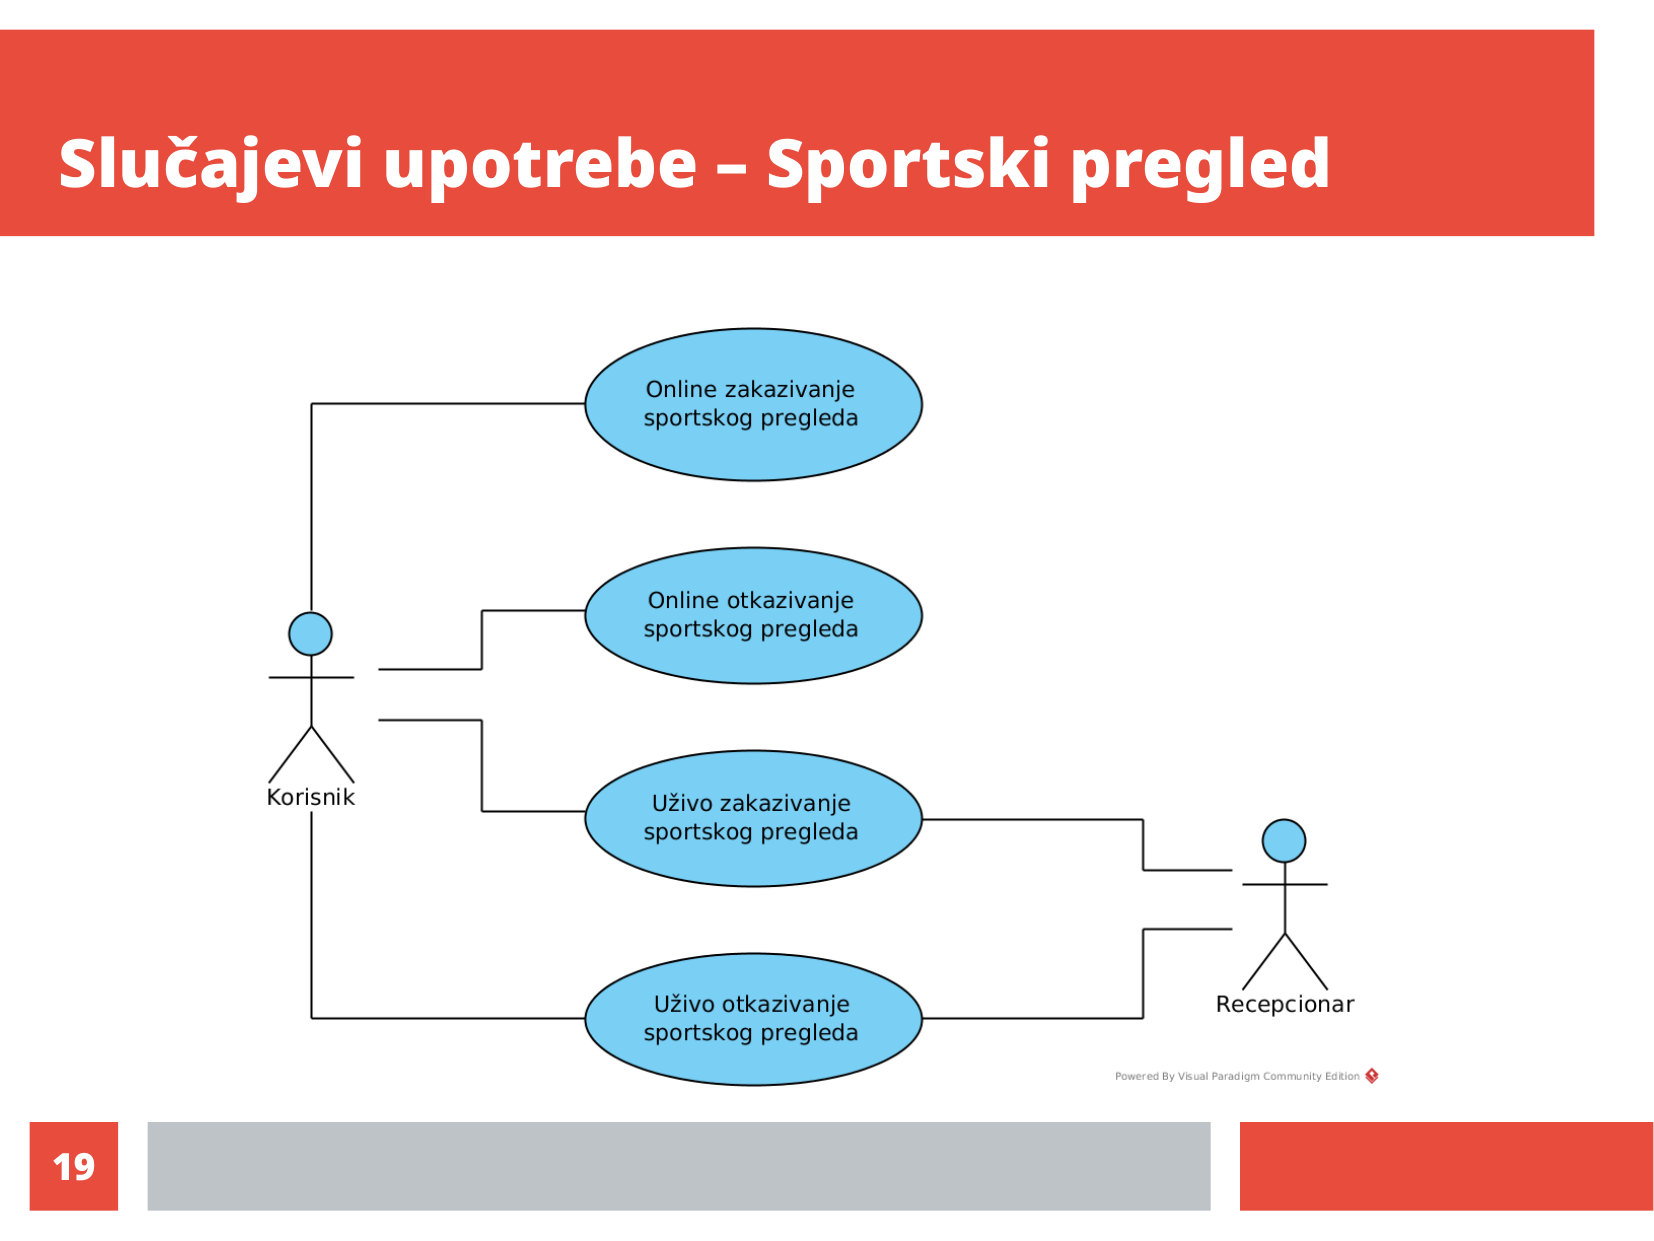

# Slučajevi upotrebe – Sportski pregled
19